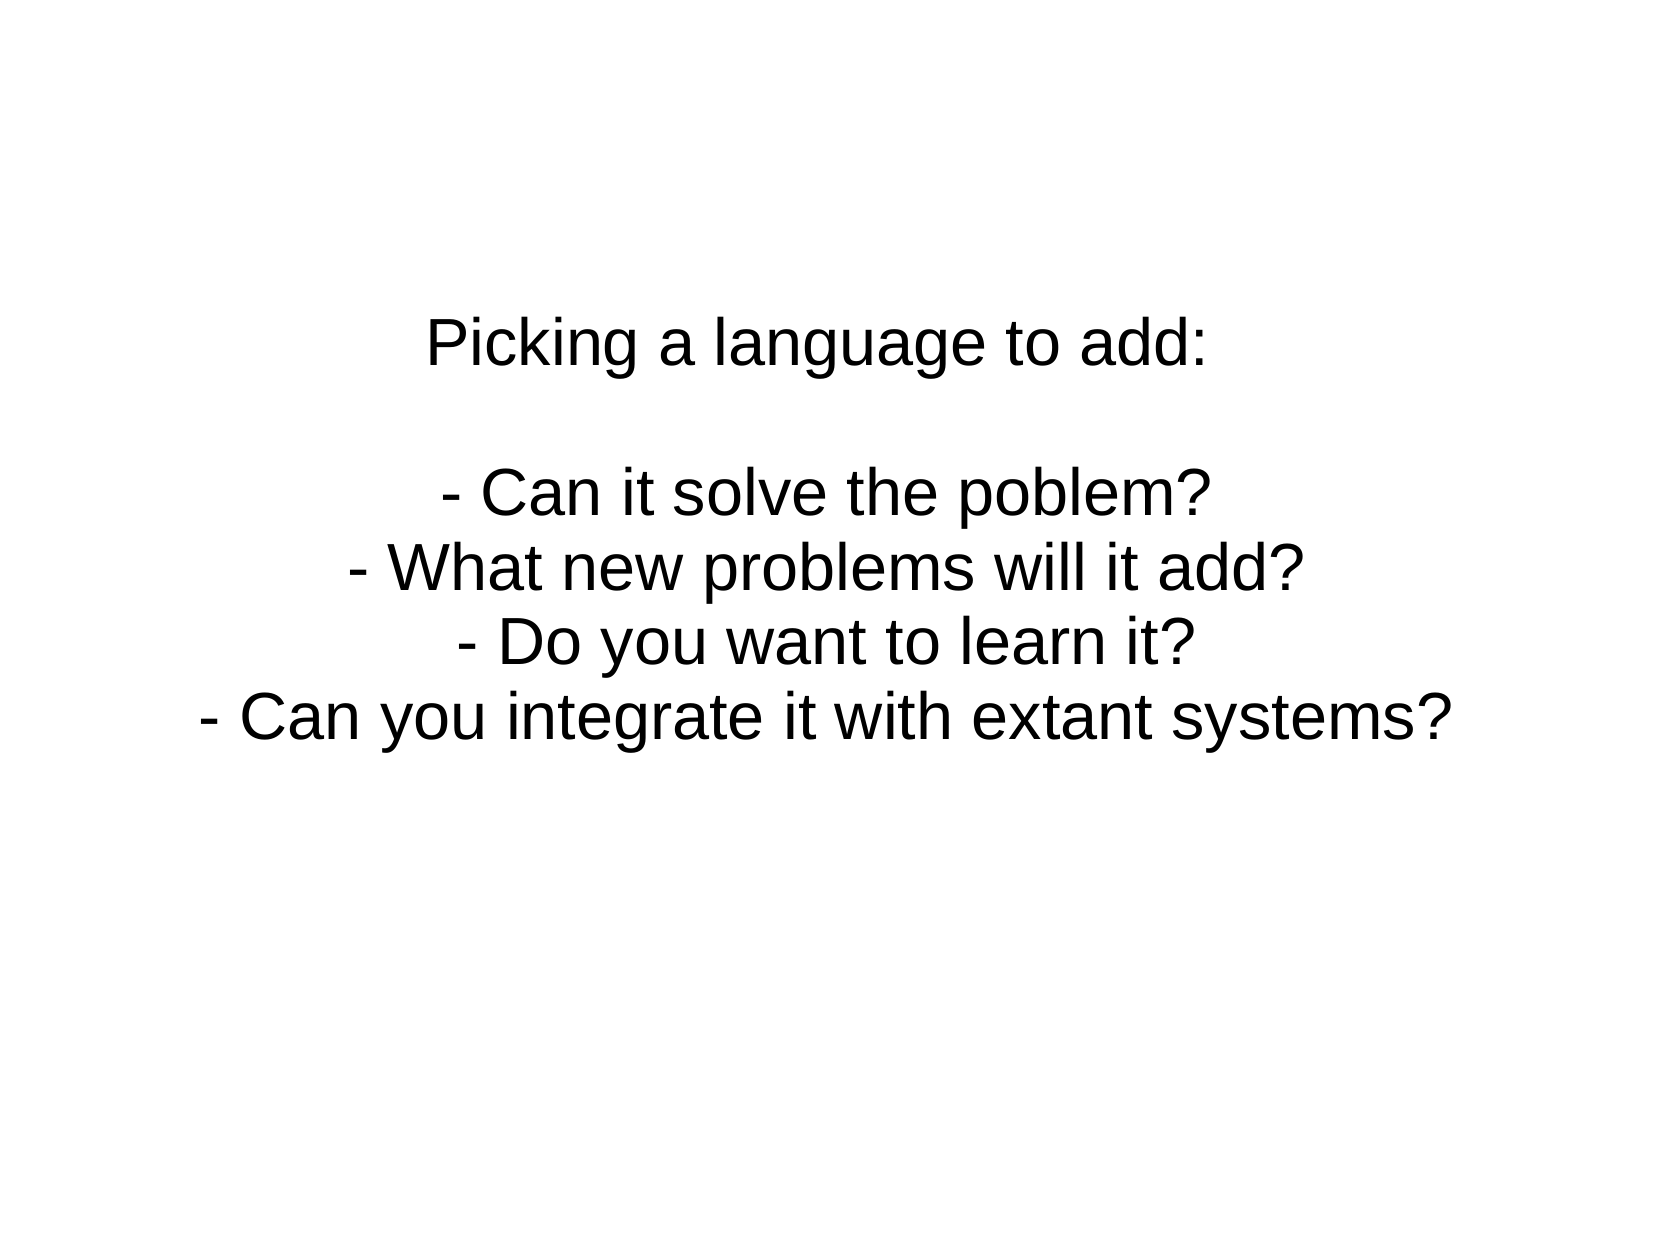

# Picking a language to add:
- Can it solve the poblem?
- What new problems will it add?
- Do you want to learn it?
- Can you integrate it with extant systems?